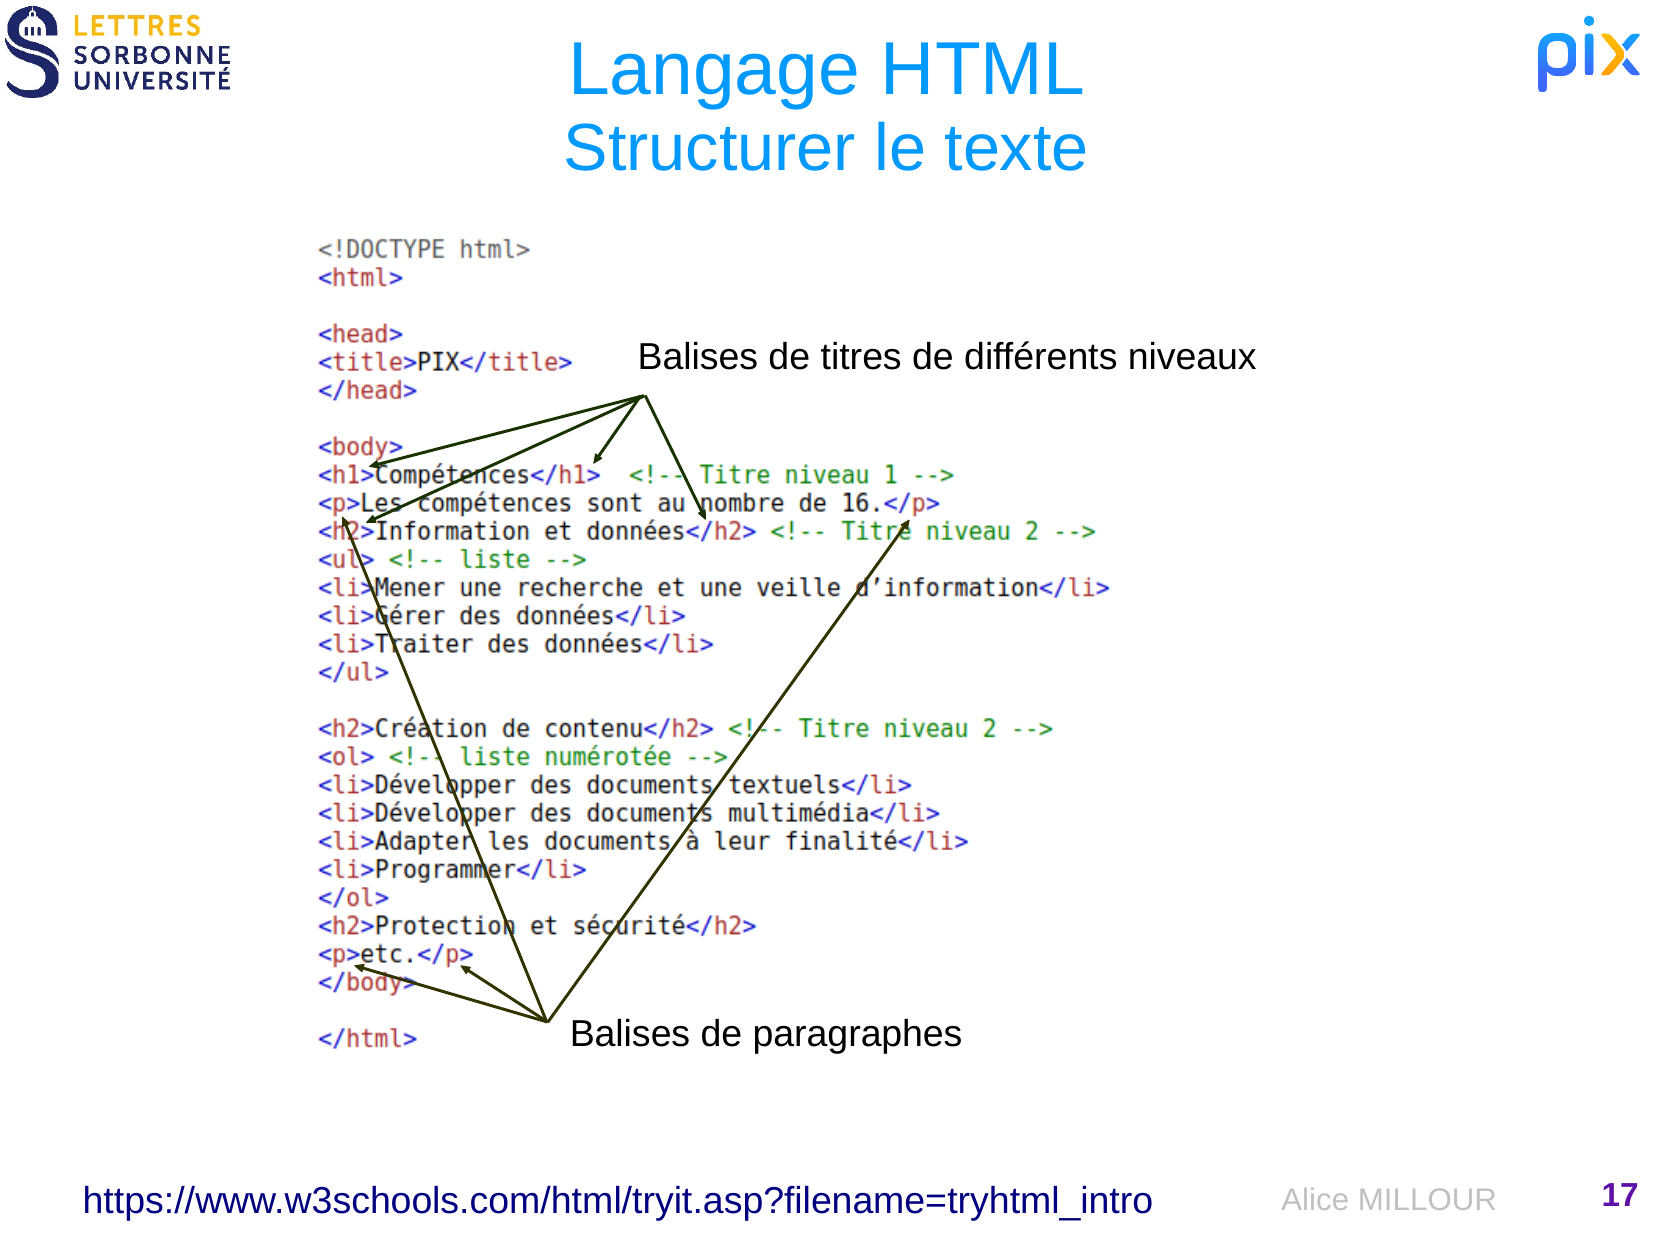

# Langage HTML Structurer le texte
Balises de titres de différents niveaux
Balises de paragraphes
https://www.w3schools.com/html/tryit.asp?filename=tryhtml_intro